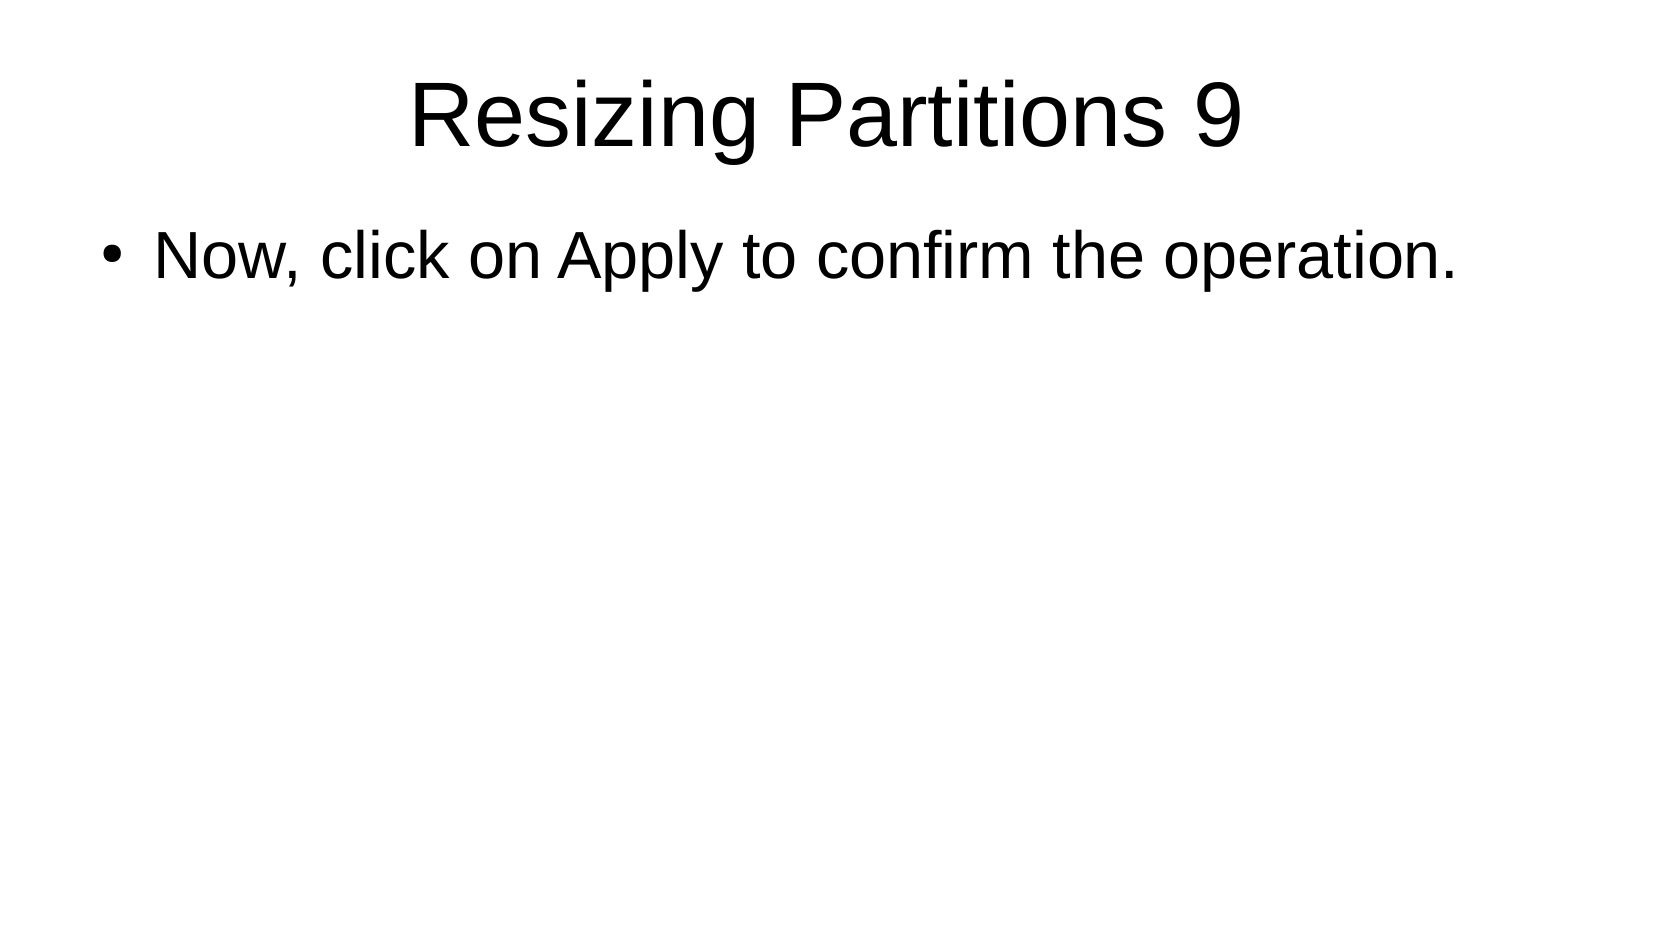

# Resizing Partitions 9
Now, click on Apply to confirm the operation.